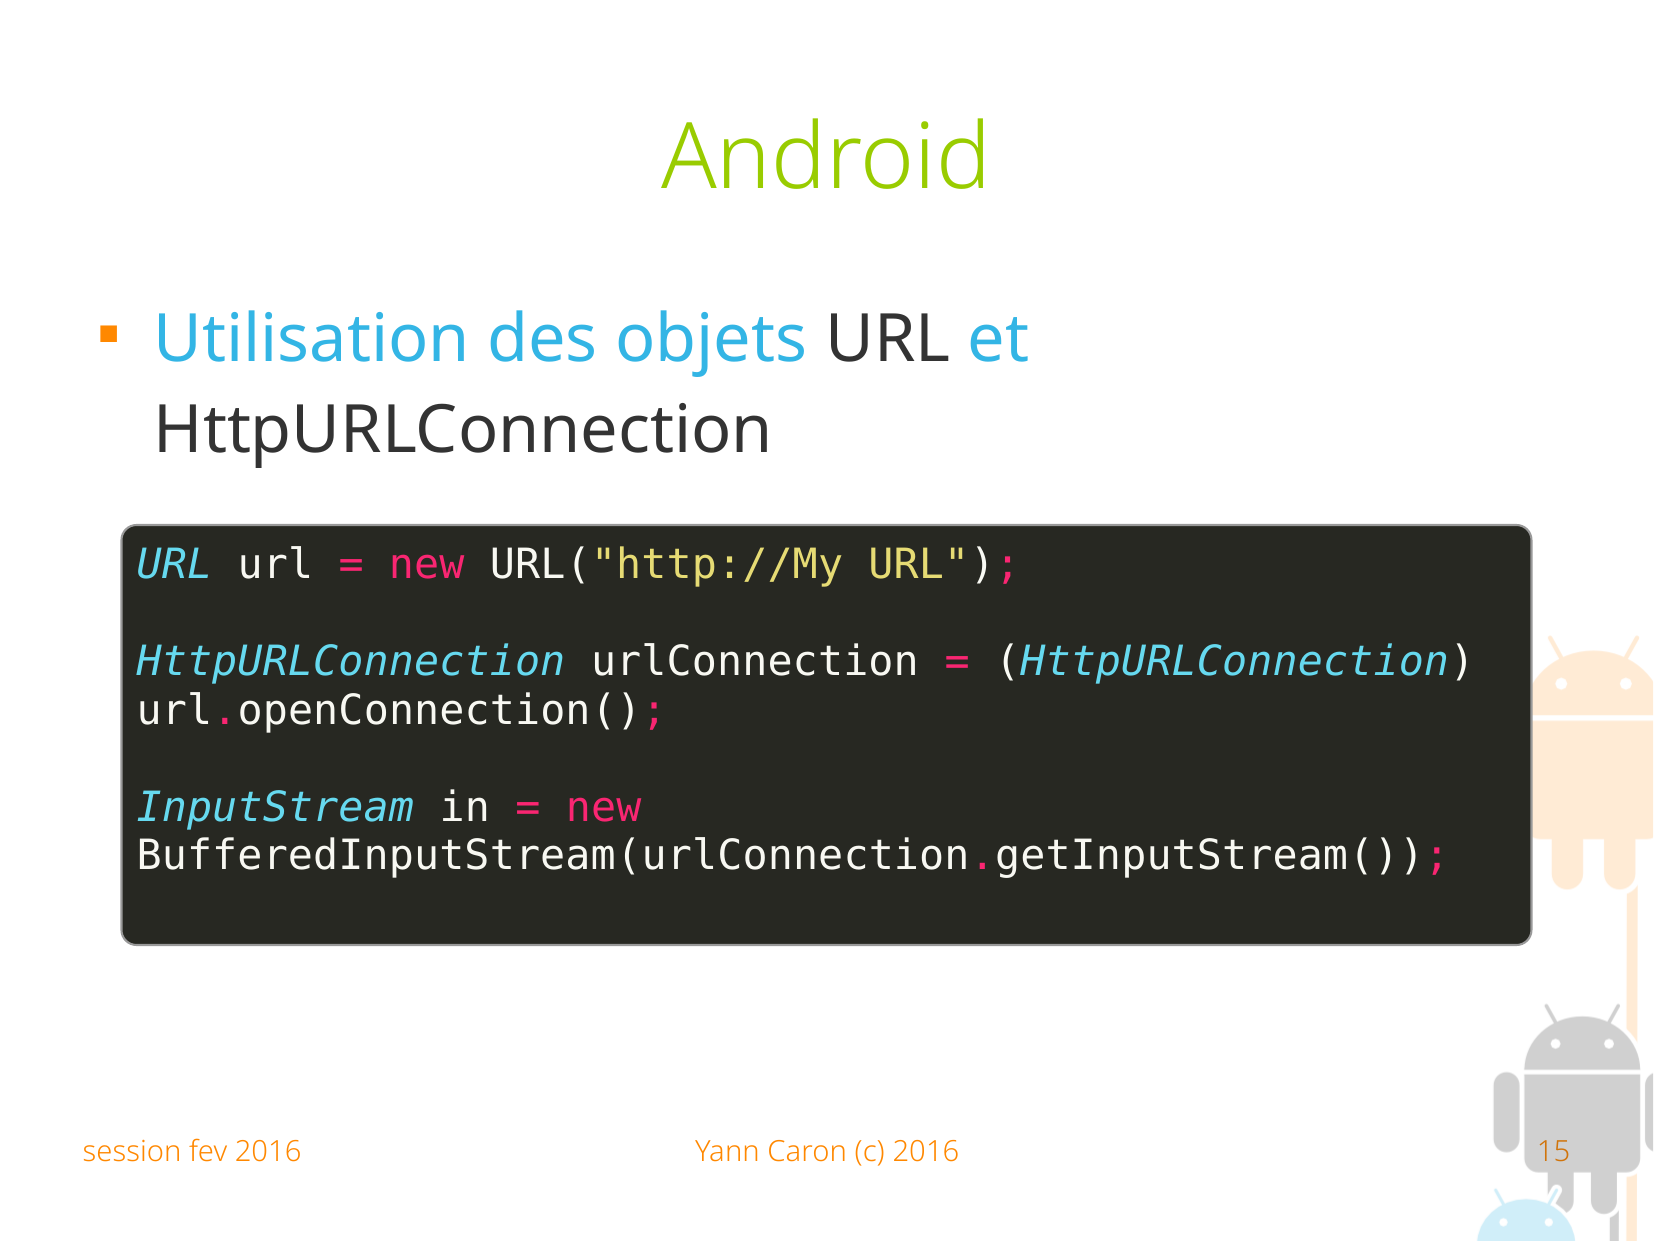

# Android
Utilisation des objets URL et HttpURLConnection
URL url = new URL("http://My URL");
HttpURLConnection urlConnection = (HttpURLConnection) url.openConnection();
InputStream in = new BufferedInputStream(urlConnection.getInputStream());
session fev 2016
Yann Caron (c) 2016
15